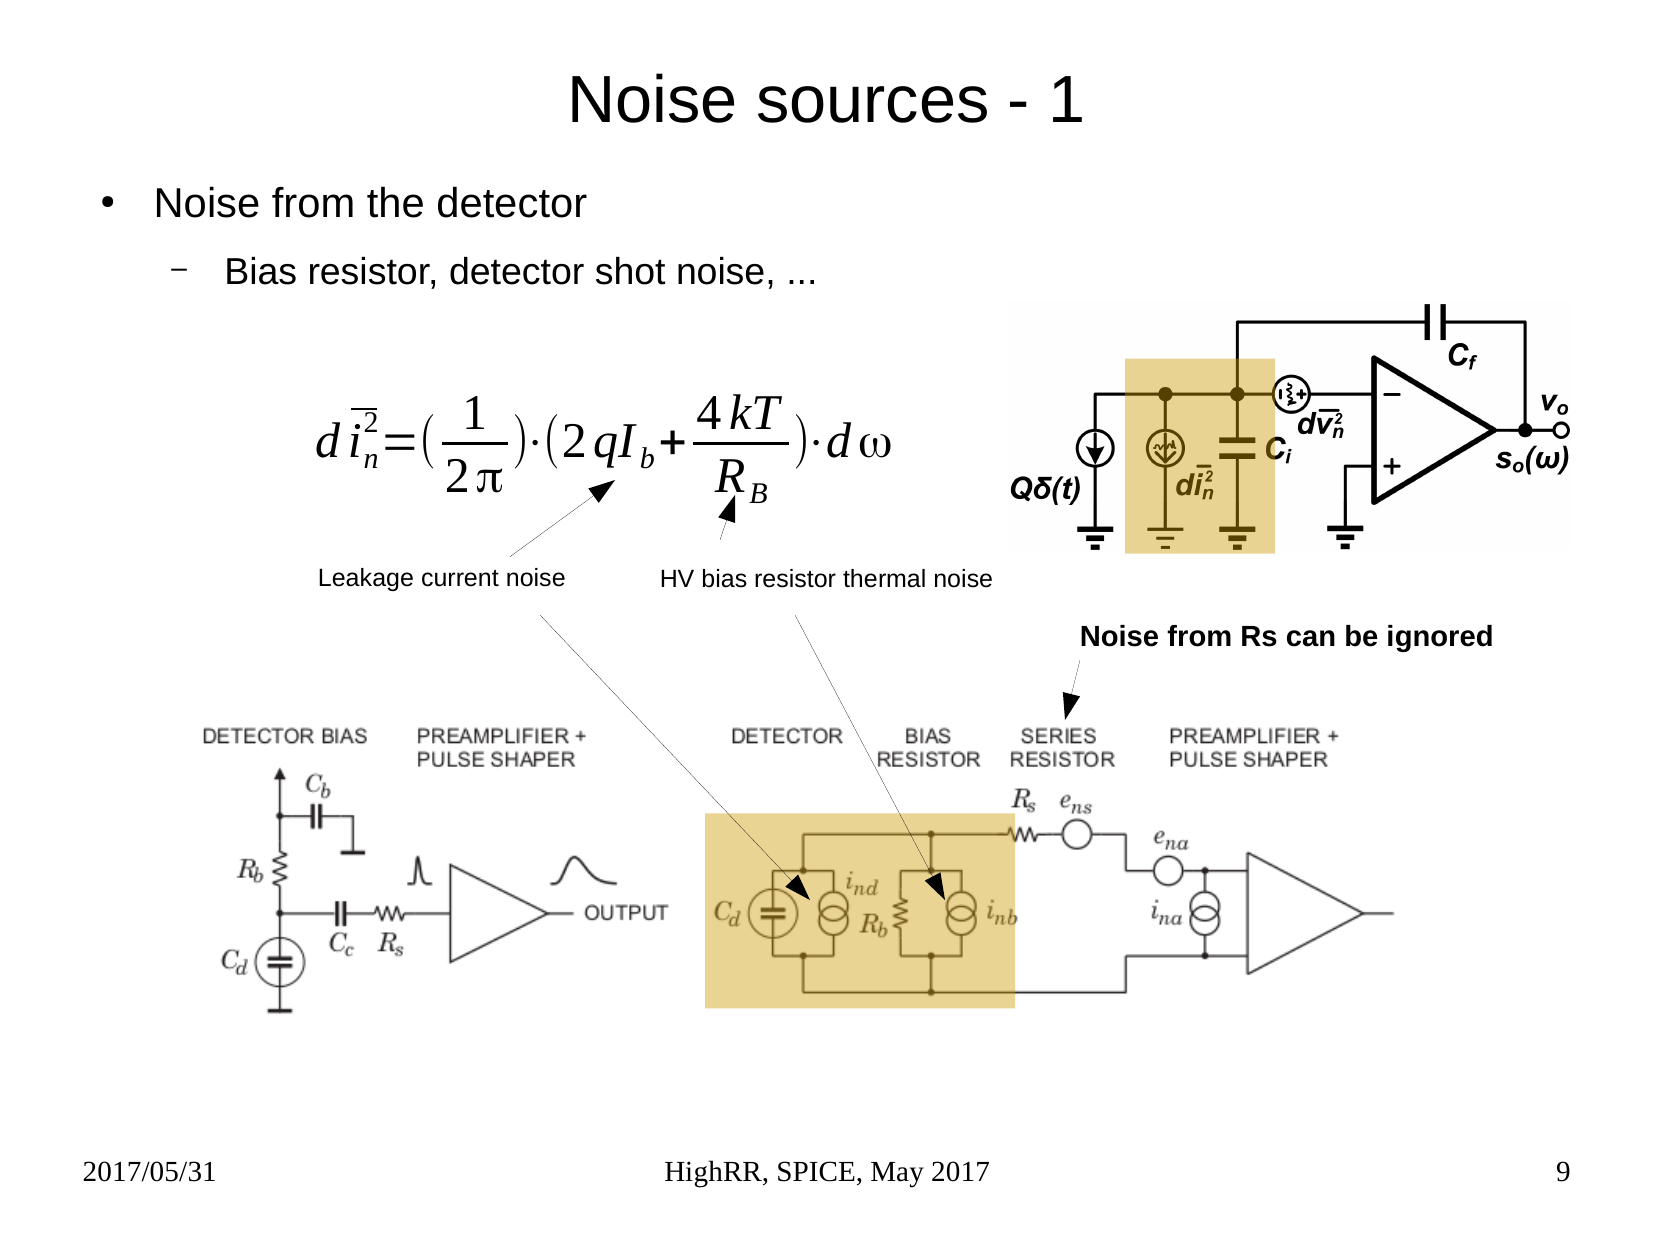

# Noise sources - 1
Noise from the detector
Bias resistor, detector shot noise, ...
Leakage current noise
HV bias resistor thermal noise
Noise from Rs can be ignored
2017/05/31
HighRR, SPICE, May 2017
9